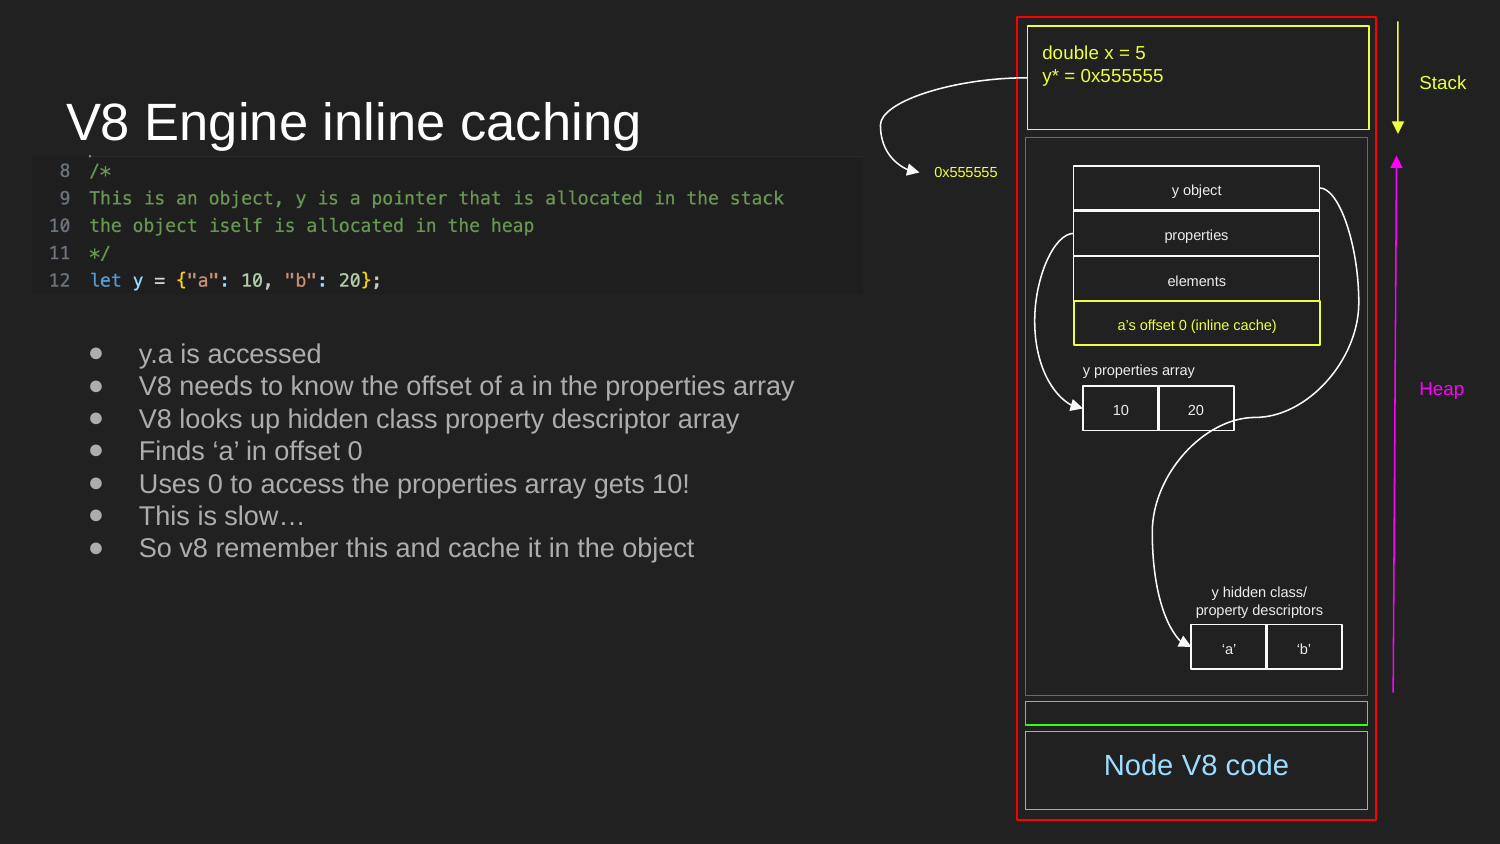

double x = 5
y* = 0x555555
Stack
# V8 Engine inline caching
0x555555
y object
properties
elements
a’s offset 0 (inline cache)
y.a is accessed
V8 needs to know the offset of a in the properties array
V8 looks up hidden class property descriptor array
Finds ‘a’ in offset 0
Uses 0 to access the properties array gets 10!
This is slow…
So v8 remember this and cache it in the object
y properties array
Heap
10
20
y hidden class/
property descriptors
‘a’
‘b’
Node V8 code